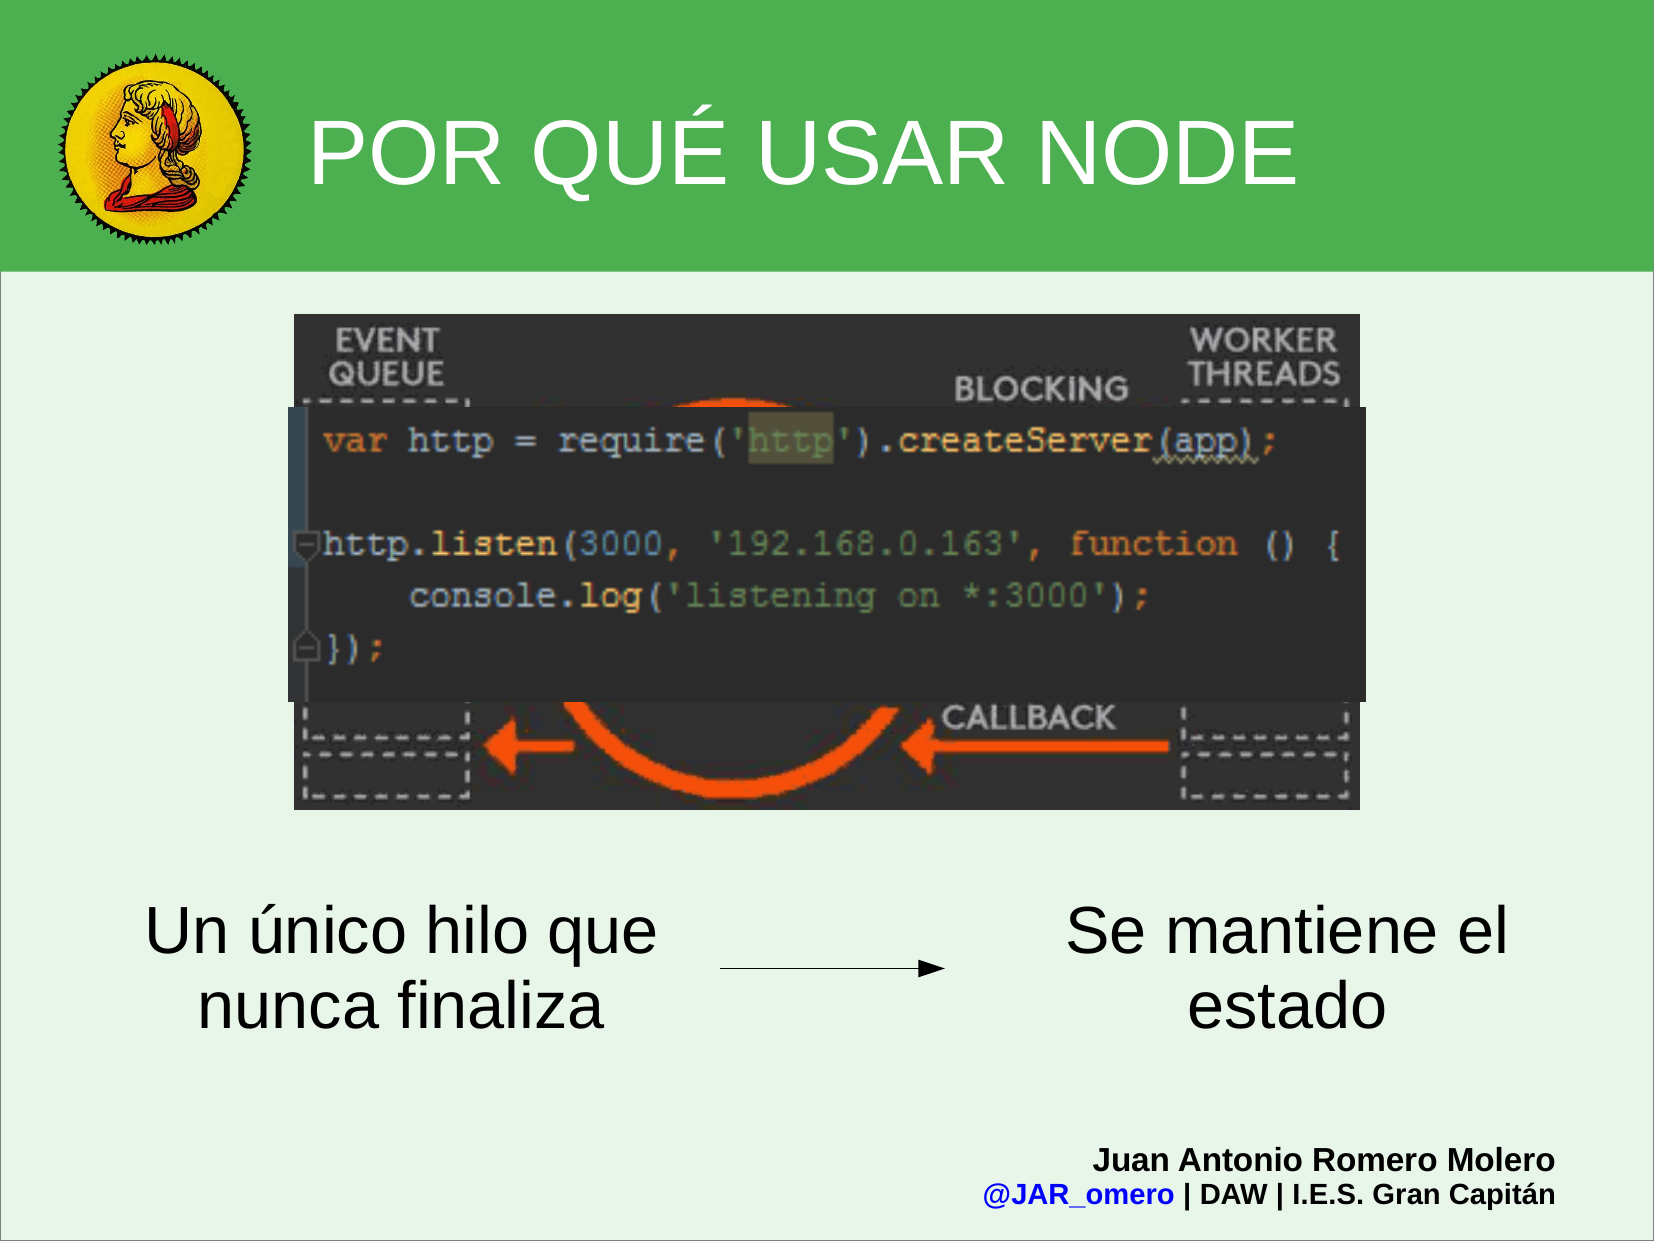

# POR QUÉ USAR NODE
Un único hilo que nunca finaliza
Se mantiene el estado
Juan Antonio Romero Molero
@JAR_omero | DAW | I.E.S. Gran Capitán